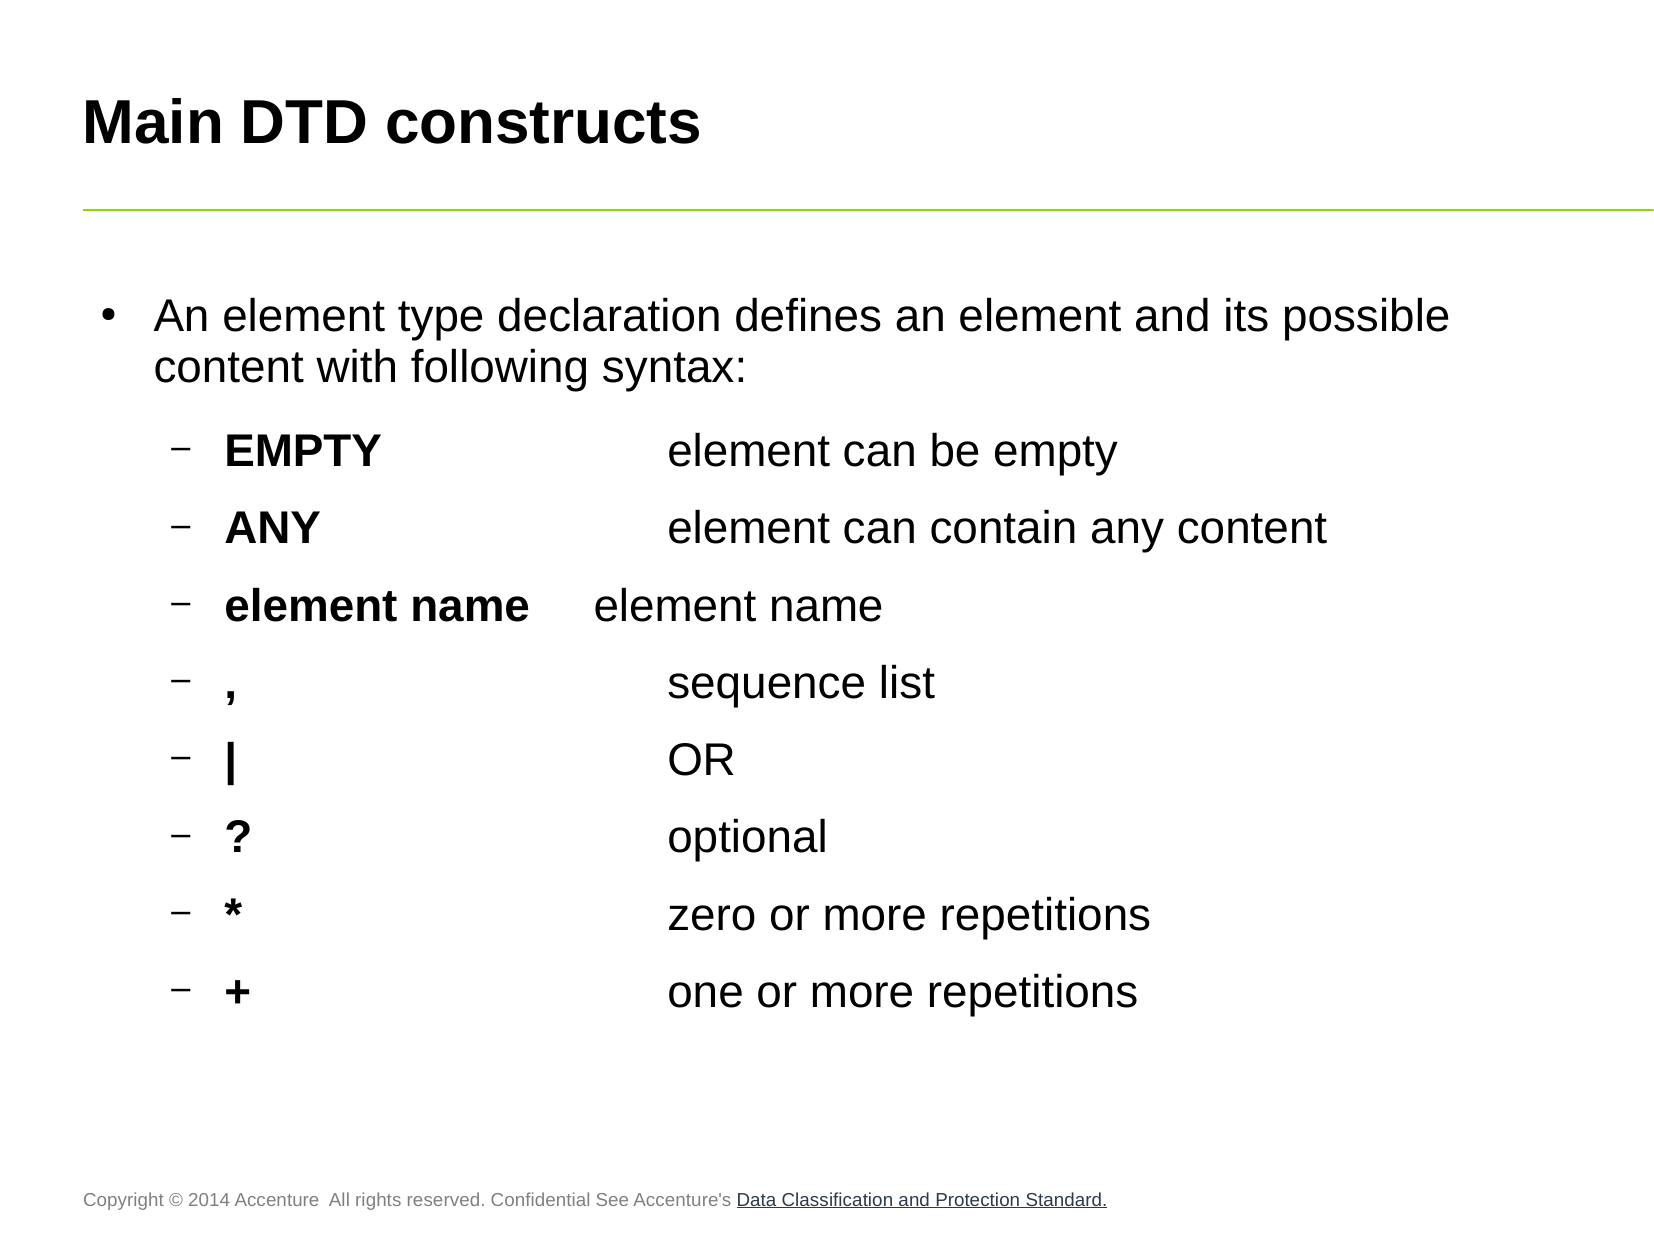

# Main DTD constructs
An element type declaration defines an element and its possible content with following syntax:
EMPTY 				element can be empty
ANY					element can contain any content
element name	element name
, 						sequence list
| 						OR
?						optional
*						zero or more repetitions
+						one or more repetitions